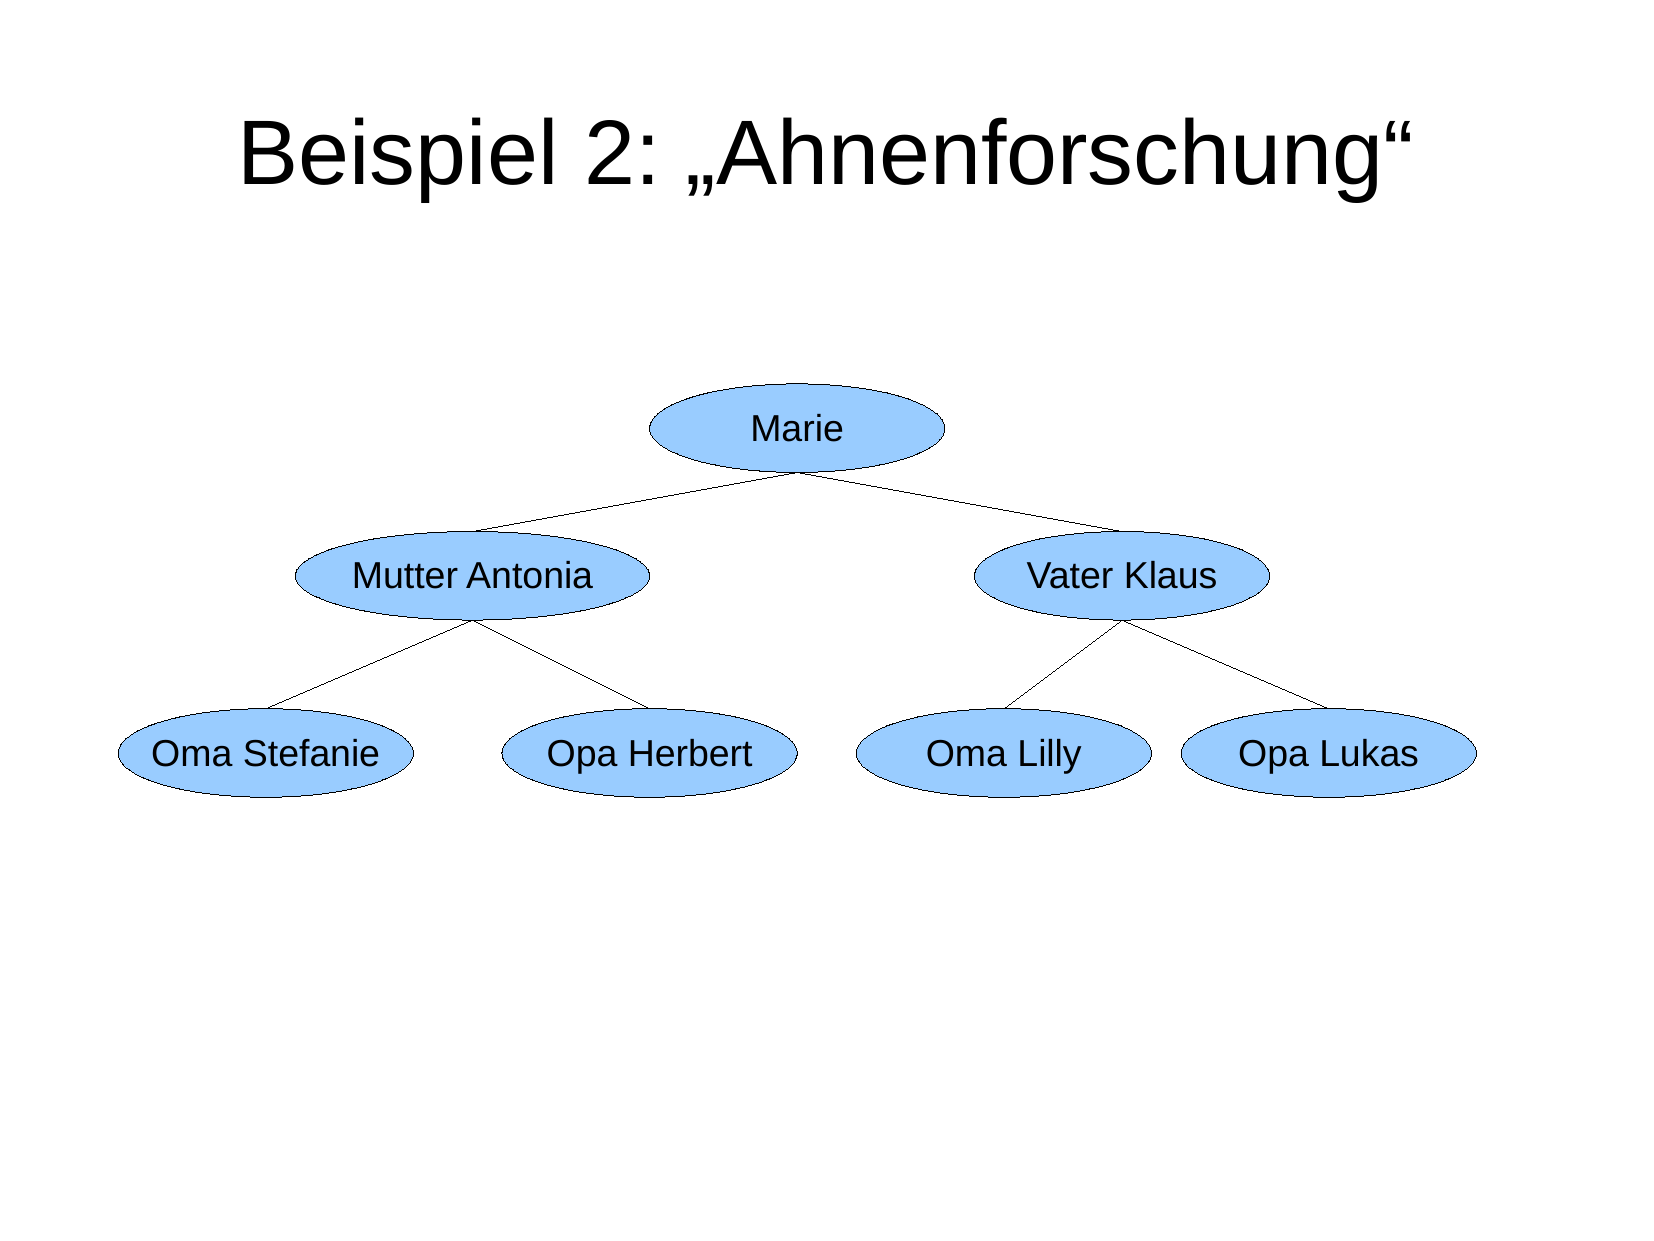

# Beispiel 2: „Ahnenforschung“
Marie
Mutter Antonia
Vater Klaus
Oma Stefanie
Opa Herbert
Oma Lilly
Opa Lukas